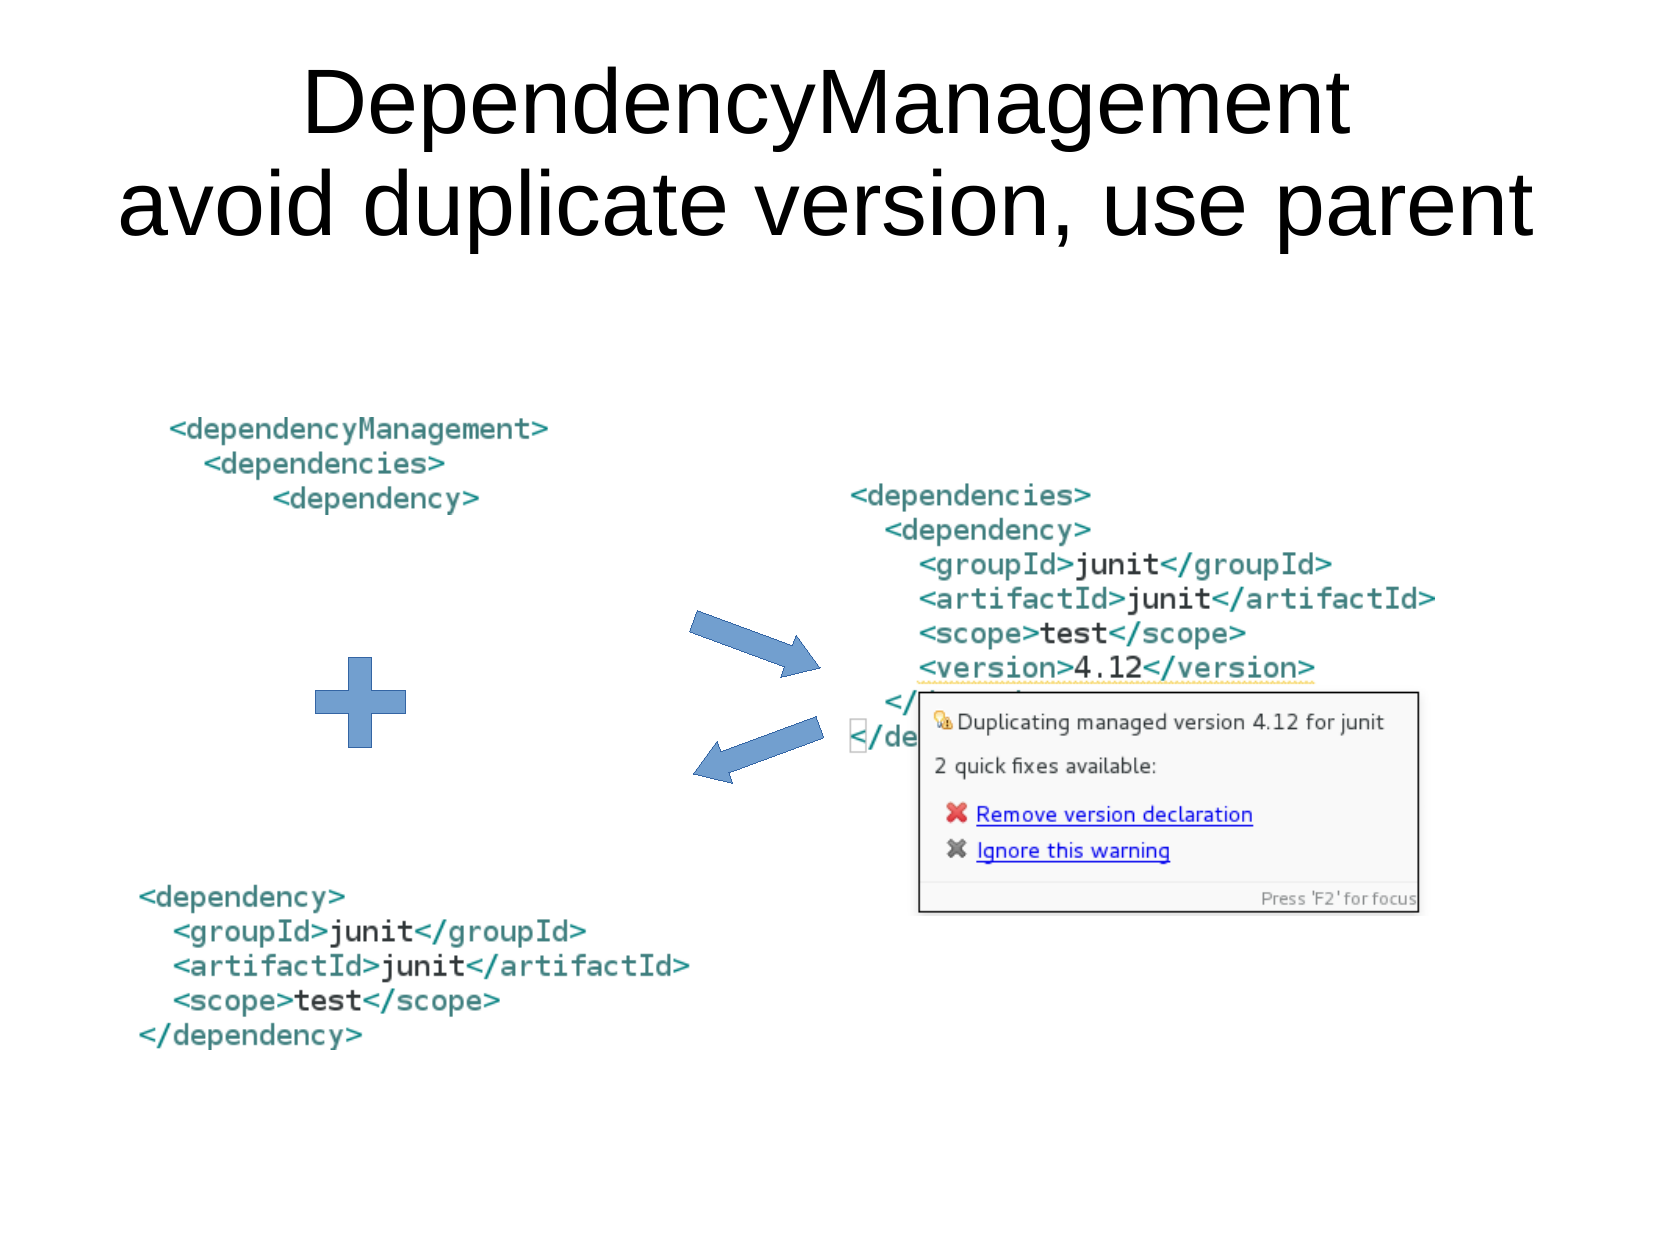

# DependencyManagement avoid duplicate version, use parent